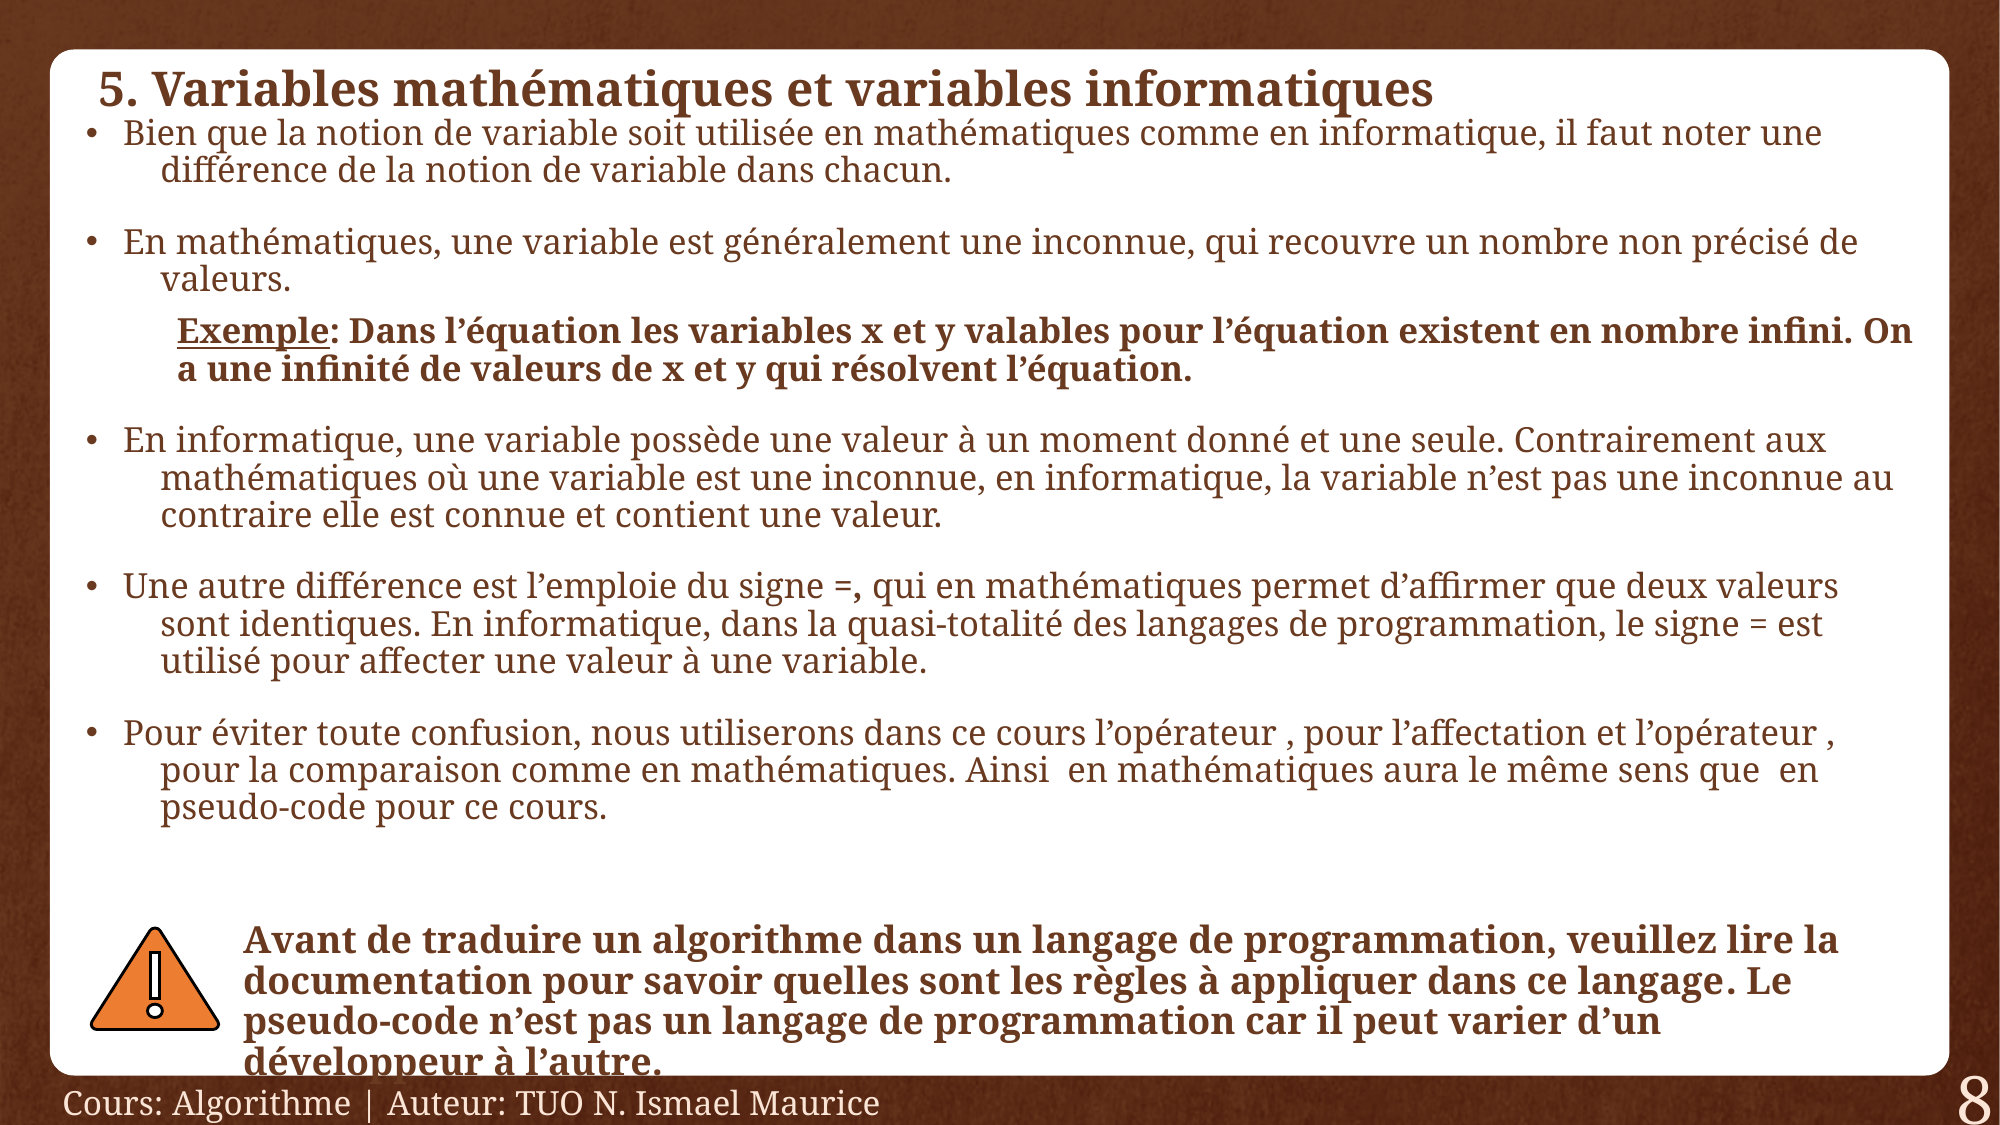

# 5. Variables mathématiques et variables informatiques
Bien que la notion de variable soit utilisée en mathématiques comme en informatique, il faut noter une différence de la notion de variable dans chacun.
En mathématiques, une variable est généralement une inconnue, qui recouvre un nombre non précisé de valeurs.
Exemple: Dans l’équation les variables x et y valables pour l’équation existent en nombre infini. On a une infinité de valeurs de x et y qui résolvent l’équation.
En informatique, une variable possède une valeur à un moment donné et une seule. Contrairement aux mathématiques où une variable est une inconnue, en informatique, la variable n’est pas une inconnue au contraire elle est connue et contient une valeur.
Une autre différence est l’emploie du signe =, qui en mathématiques permet d’affirmer que deux valeurs sont identiques. En informatique, dans la quasi-totalité des langages de programmation, le signe = est utilisé pour affecter une valeur à une variable.
Pour éviter toute confusion, nous utiliserons dans ce cours l’opérateur , pour l’affectation et l’opérateur , pour la comparaison comme en mathématiques. Ainsi en mathématiques aura le même sens que en pseudo-code pour ce cours.
Avant de traduire un algorithme dans un langage de programmation, veuillez lire la documentation pour savoir quelles sont les règles à appliquer dans ce langage. Le pseudo-code n’est pas un langage de programmation car il peut varier d’un développeur à l’autre.
Cours: Algorithme | Auteur: TUO N. Ismael Maurice